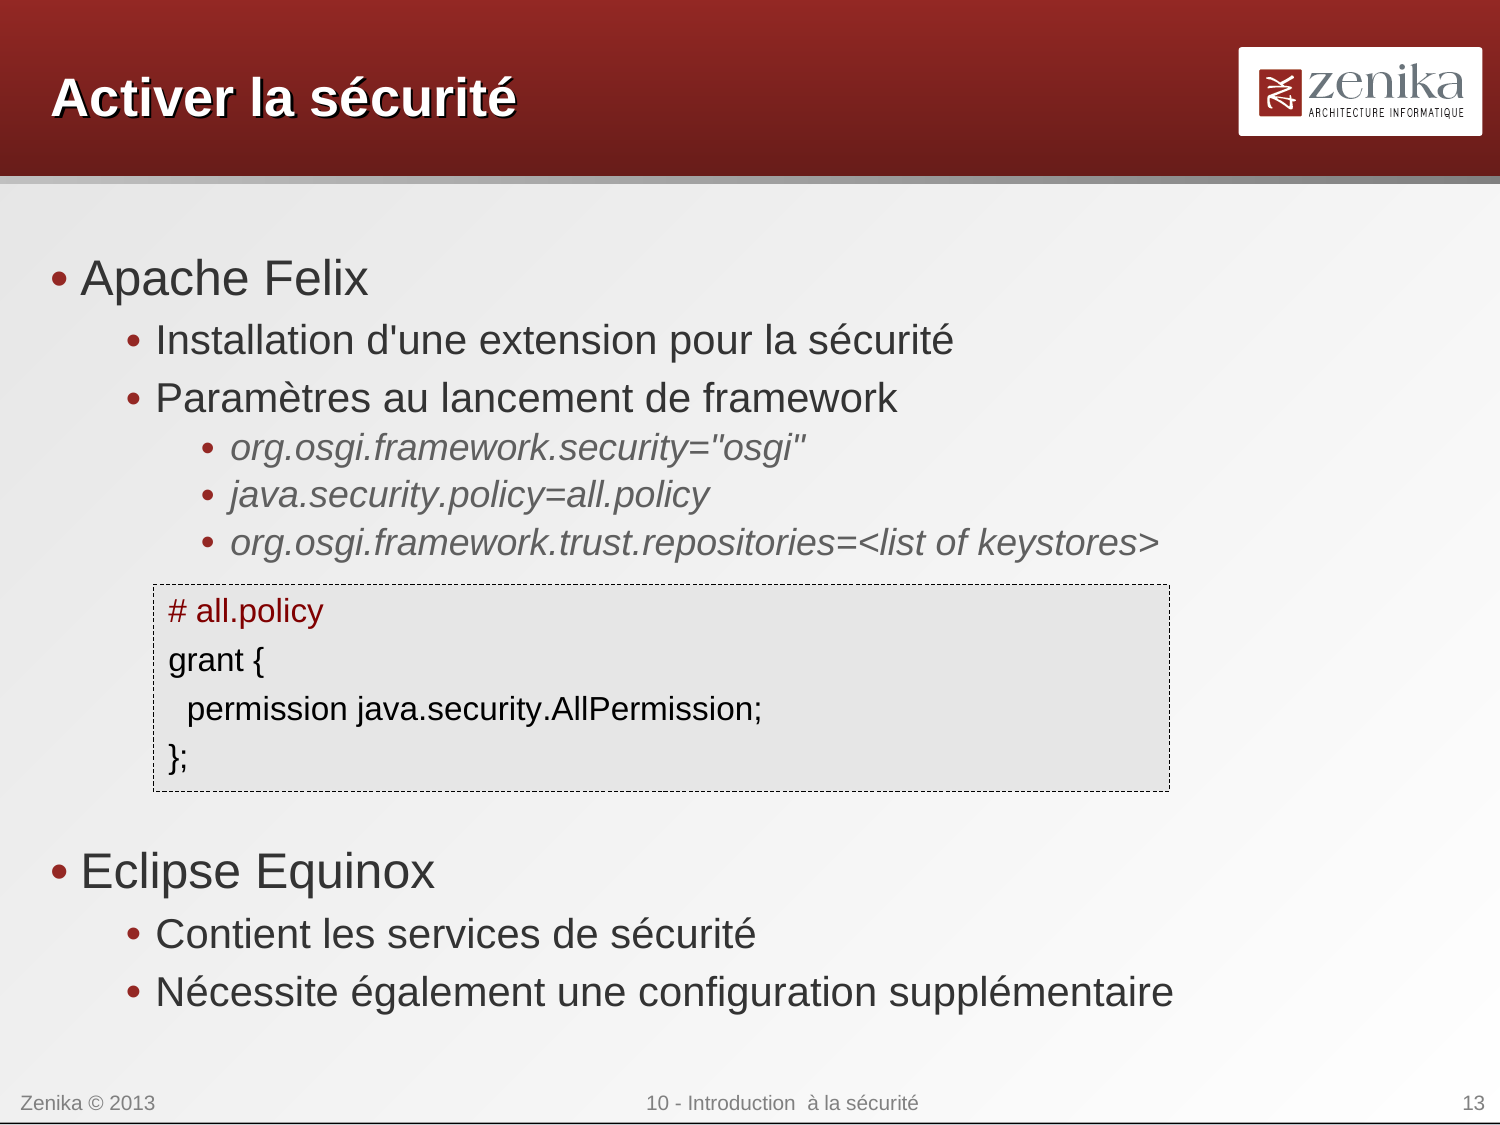

# Activer la sécurité
Apache Felix
Installation d'une extension pour la sécurité
Paramètres au lancement de framework
org.osgi.framework.security="osgi"
java.security.policy=all.policy
org.osgi.framework.trust.repositories=<list of keystores>
Eclipse Equinox
Contient les services de sécurité
Nécessite également une configuration supplémentaire
# all.policy
grant {
 permission java.security.AllPermission;
};